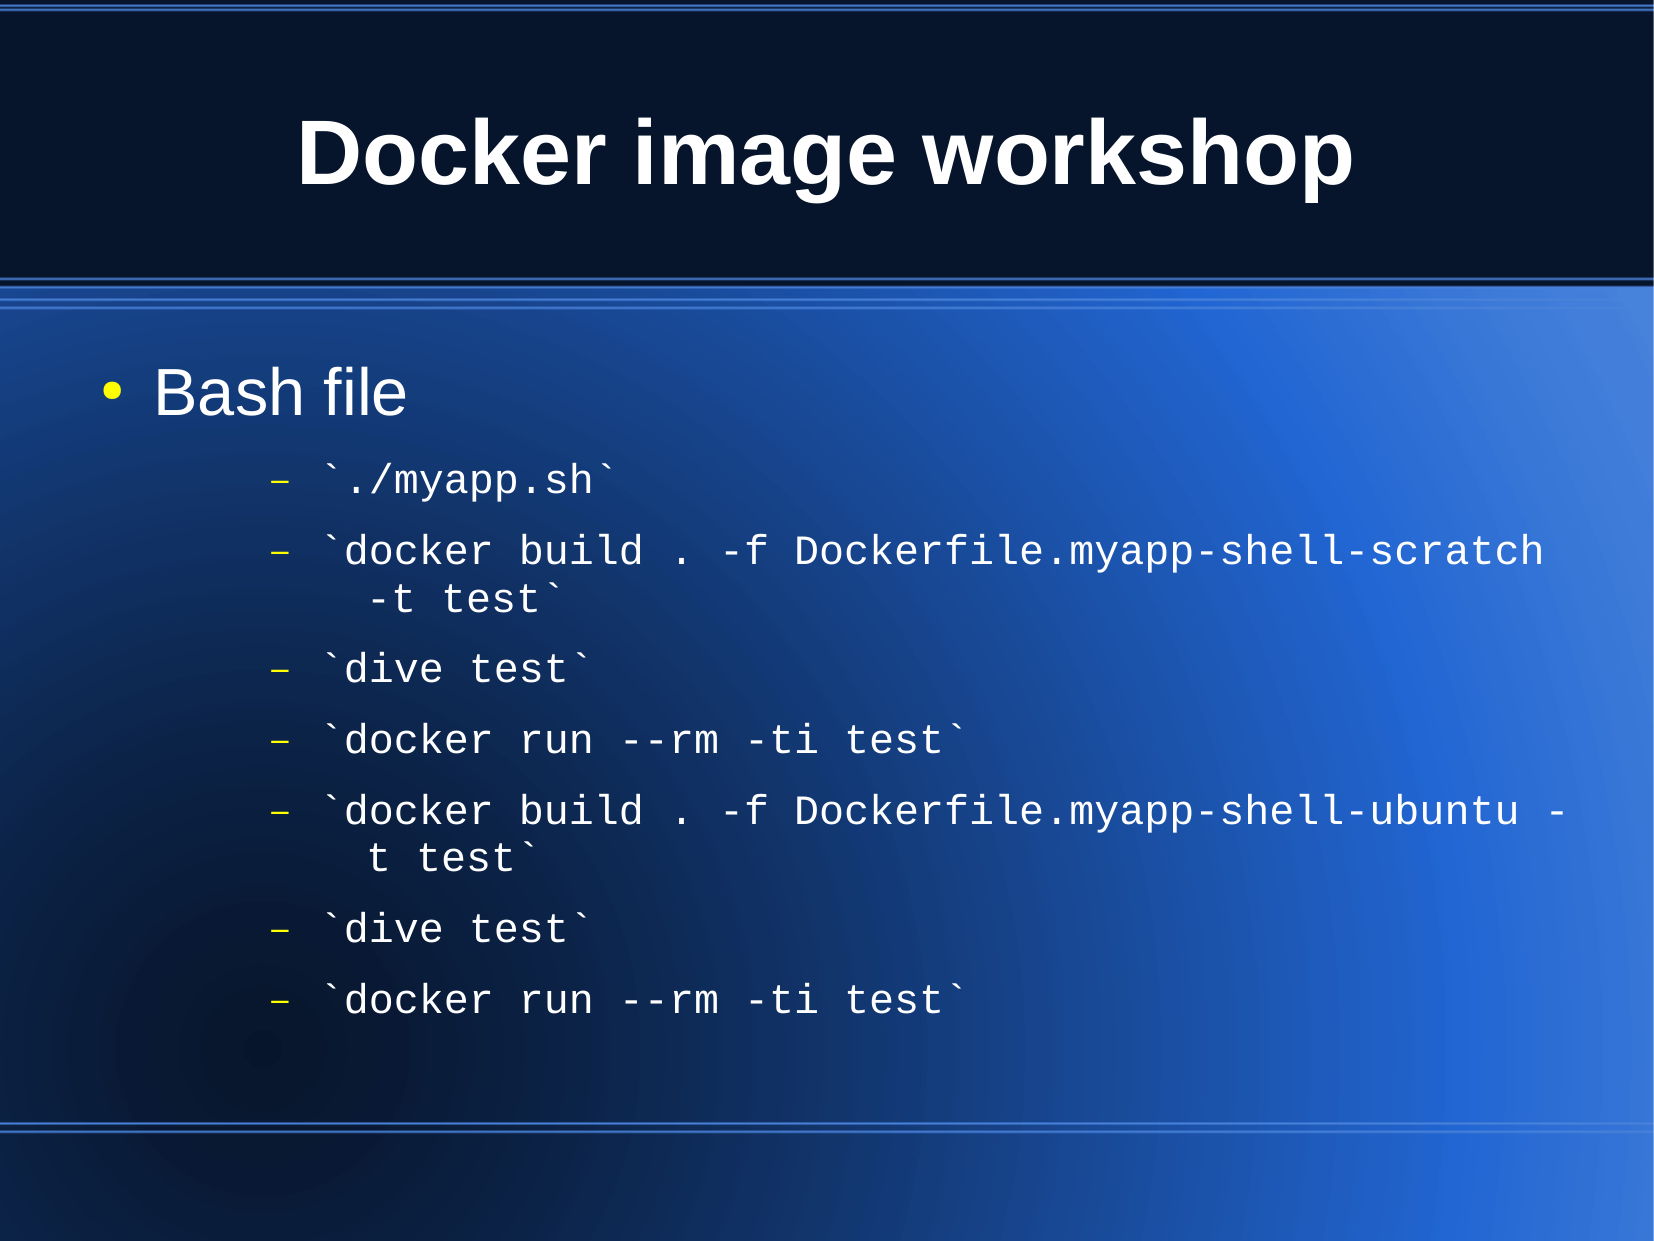

# Docker image workshop
Bash file
`./myapp.sh`
`docker build . -f Dockerfile.myapp-shell-scratch -t test`
`dive test`
`docker run --rm -ti test`
`docker build . -f Dockerfile.myapp-shell-ubuntu -t test`
`dive test`
`docker run --rm -ti test`